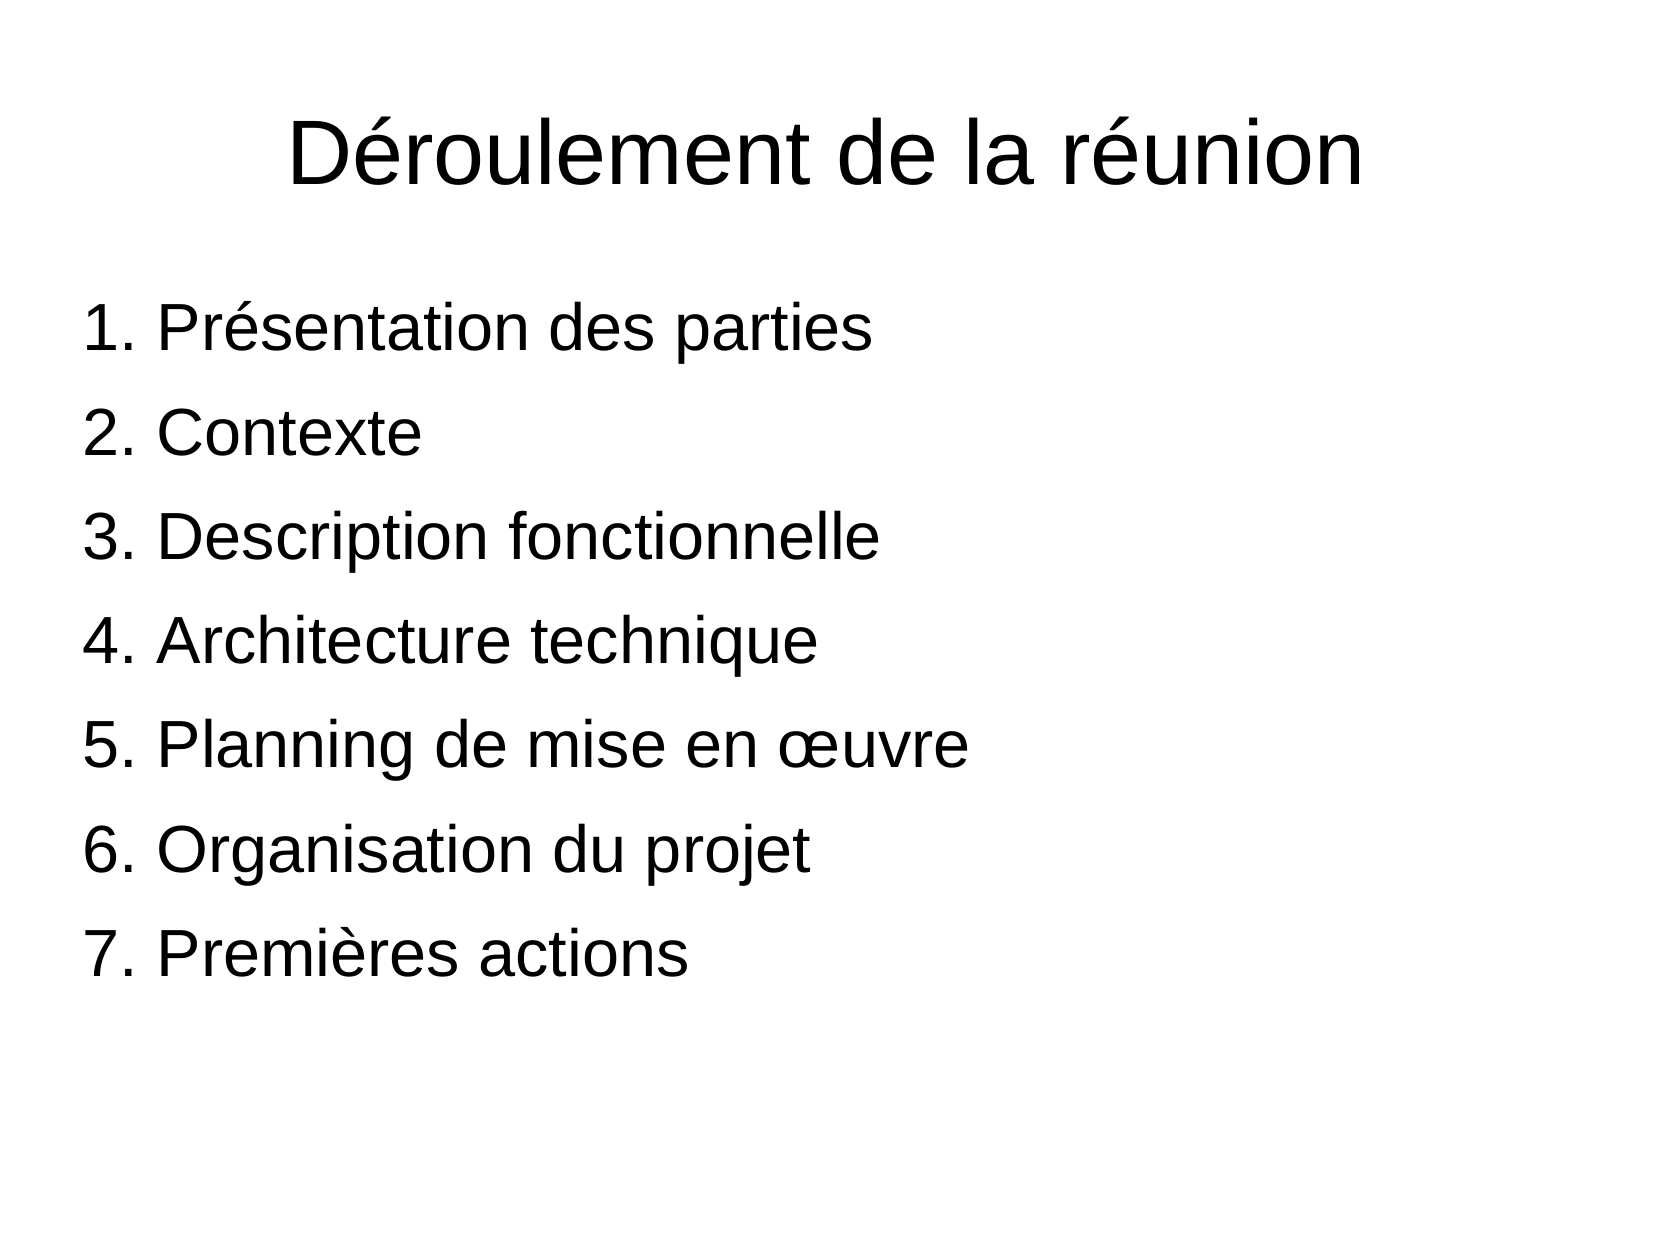

# Déroulement de la réunion
 Présentation des parties
 Contexte
 Description fonctionnelle
 Architecture technique
 Planning de mise en œuvre
 Organisation du projet
 Premières actions